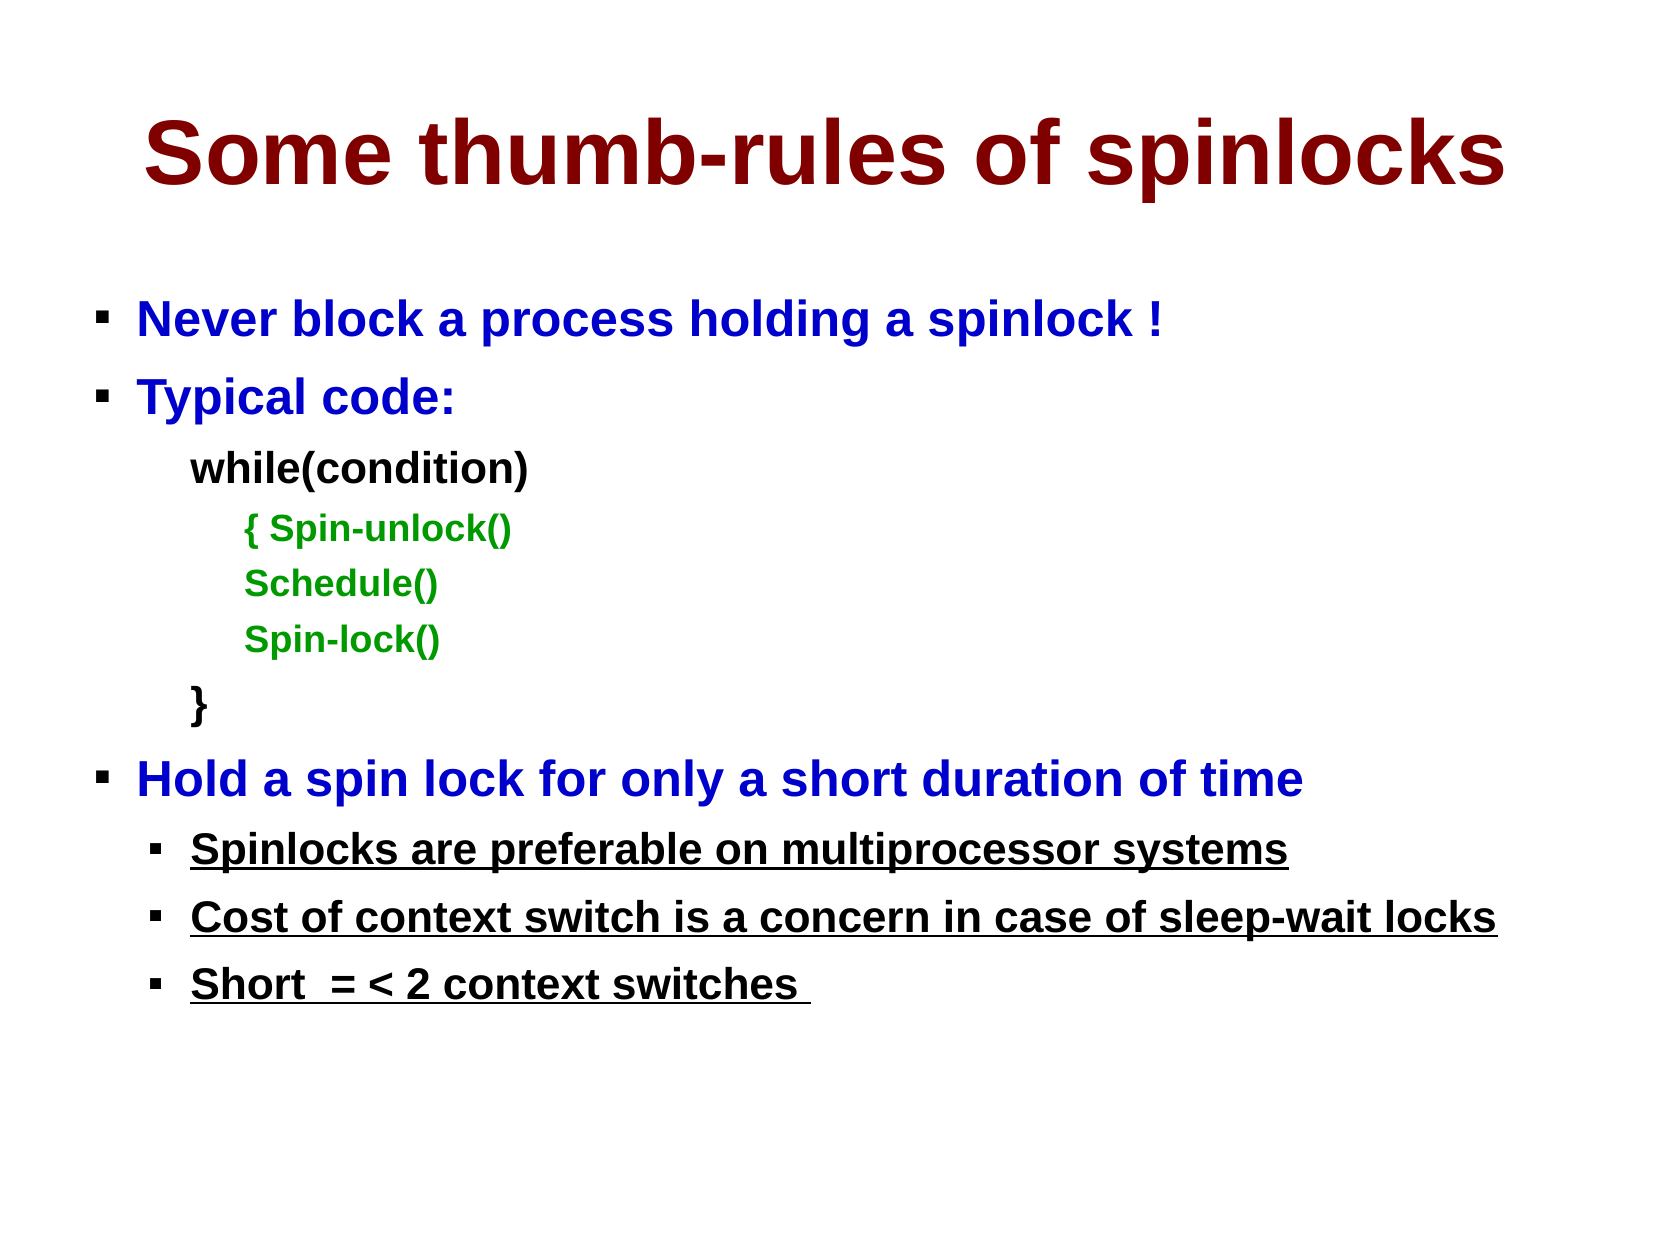

# Some thumb-rules of spinlocks
Never block a process holding a spinlock !
Typical code:
while(condition)
{ Spin-unlock()
Schedule()
Spin-lock()
}
Hold a spin lock for only a short duration of time
Spinlocks are preferable on multiprocessor systems
Cost of context switch is a concern in case of sleep-wait locks
Short = < 2 context switches